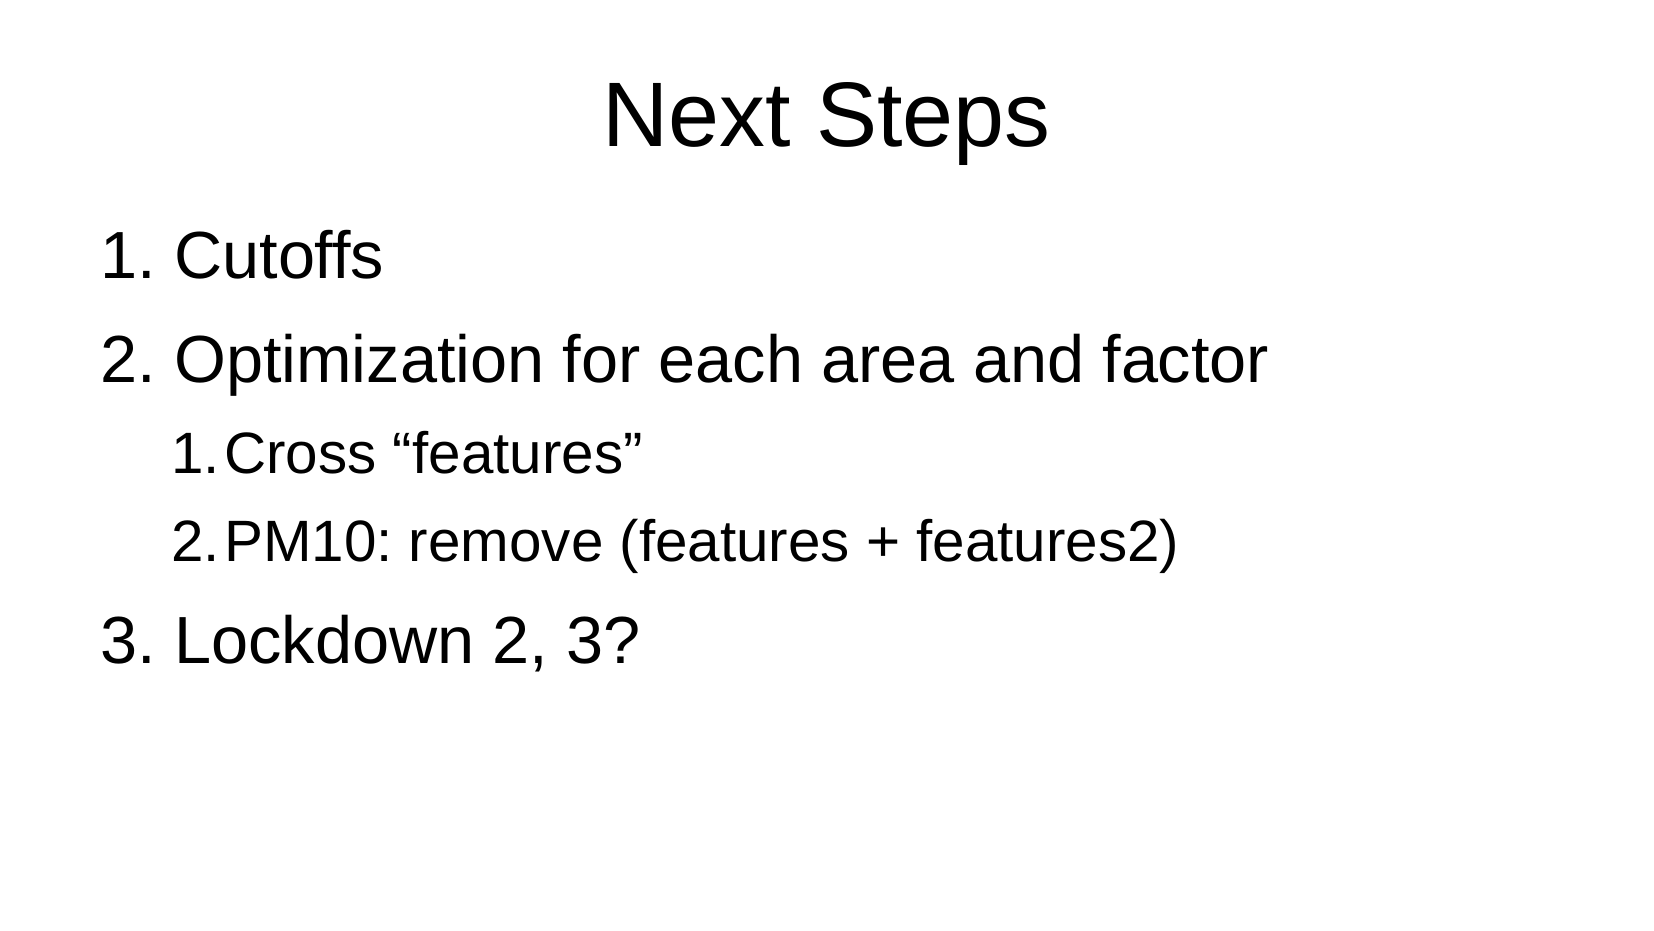

# Next Steps
 Cutoffs
 Optimization for each area and factor
Cross “features”
PM10: remove (features + features2)
 Lockdown 2, 3?